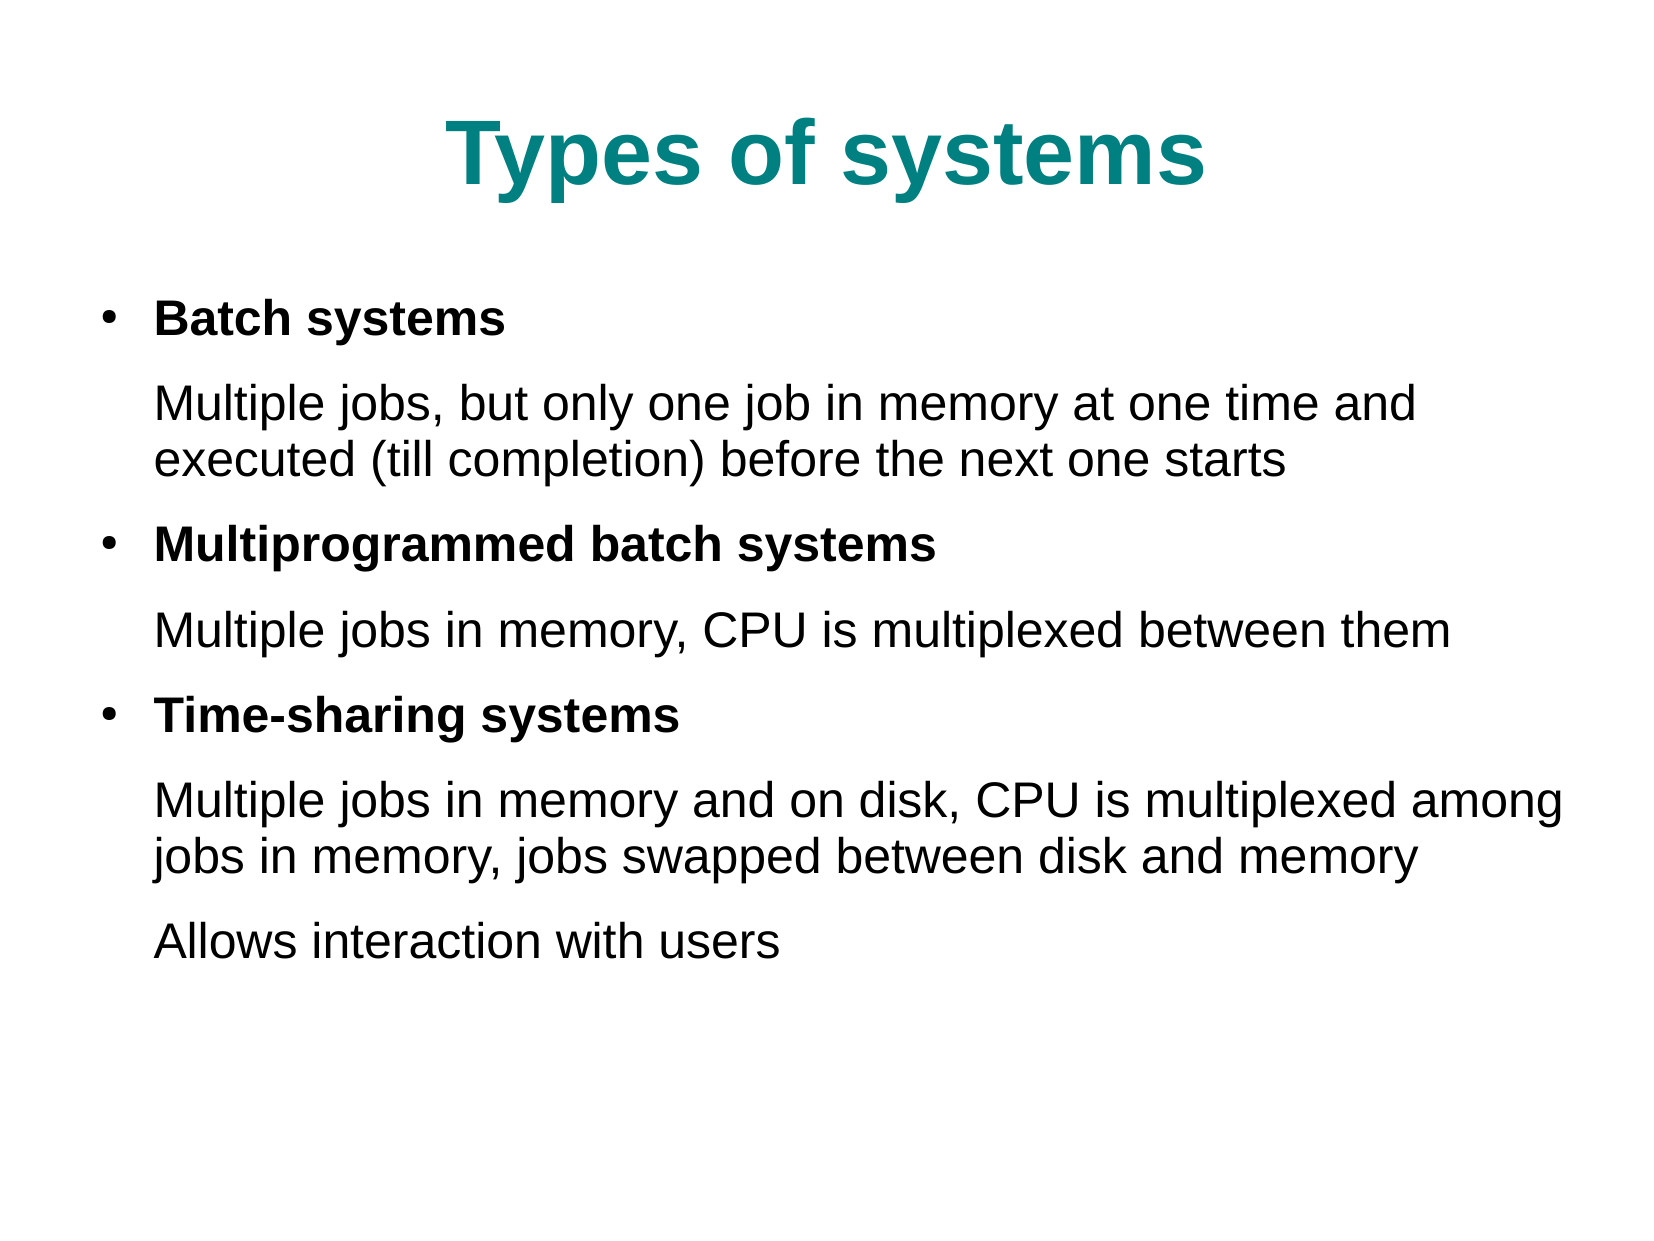

# Types of systems
Batch systems
Multiple jobs, but only one job in memory at one time and executed (till completion) before the next one starts
Multiprogrammed batch systems
Multiple jobs in memory, CPU is multiplexed between them
Time-sharing systems
Multiple jobs in memory and on disk, CPU is multiplexed among jobs in memory, jobs swapped between disk and memory
Allows interaction with users